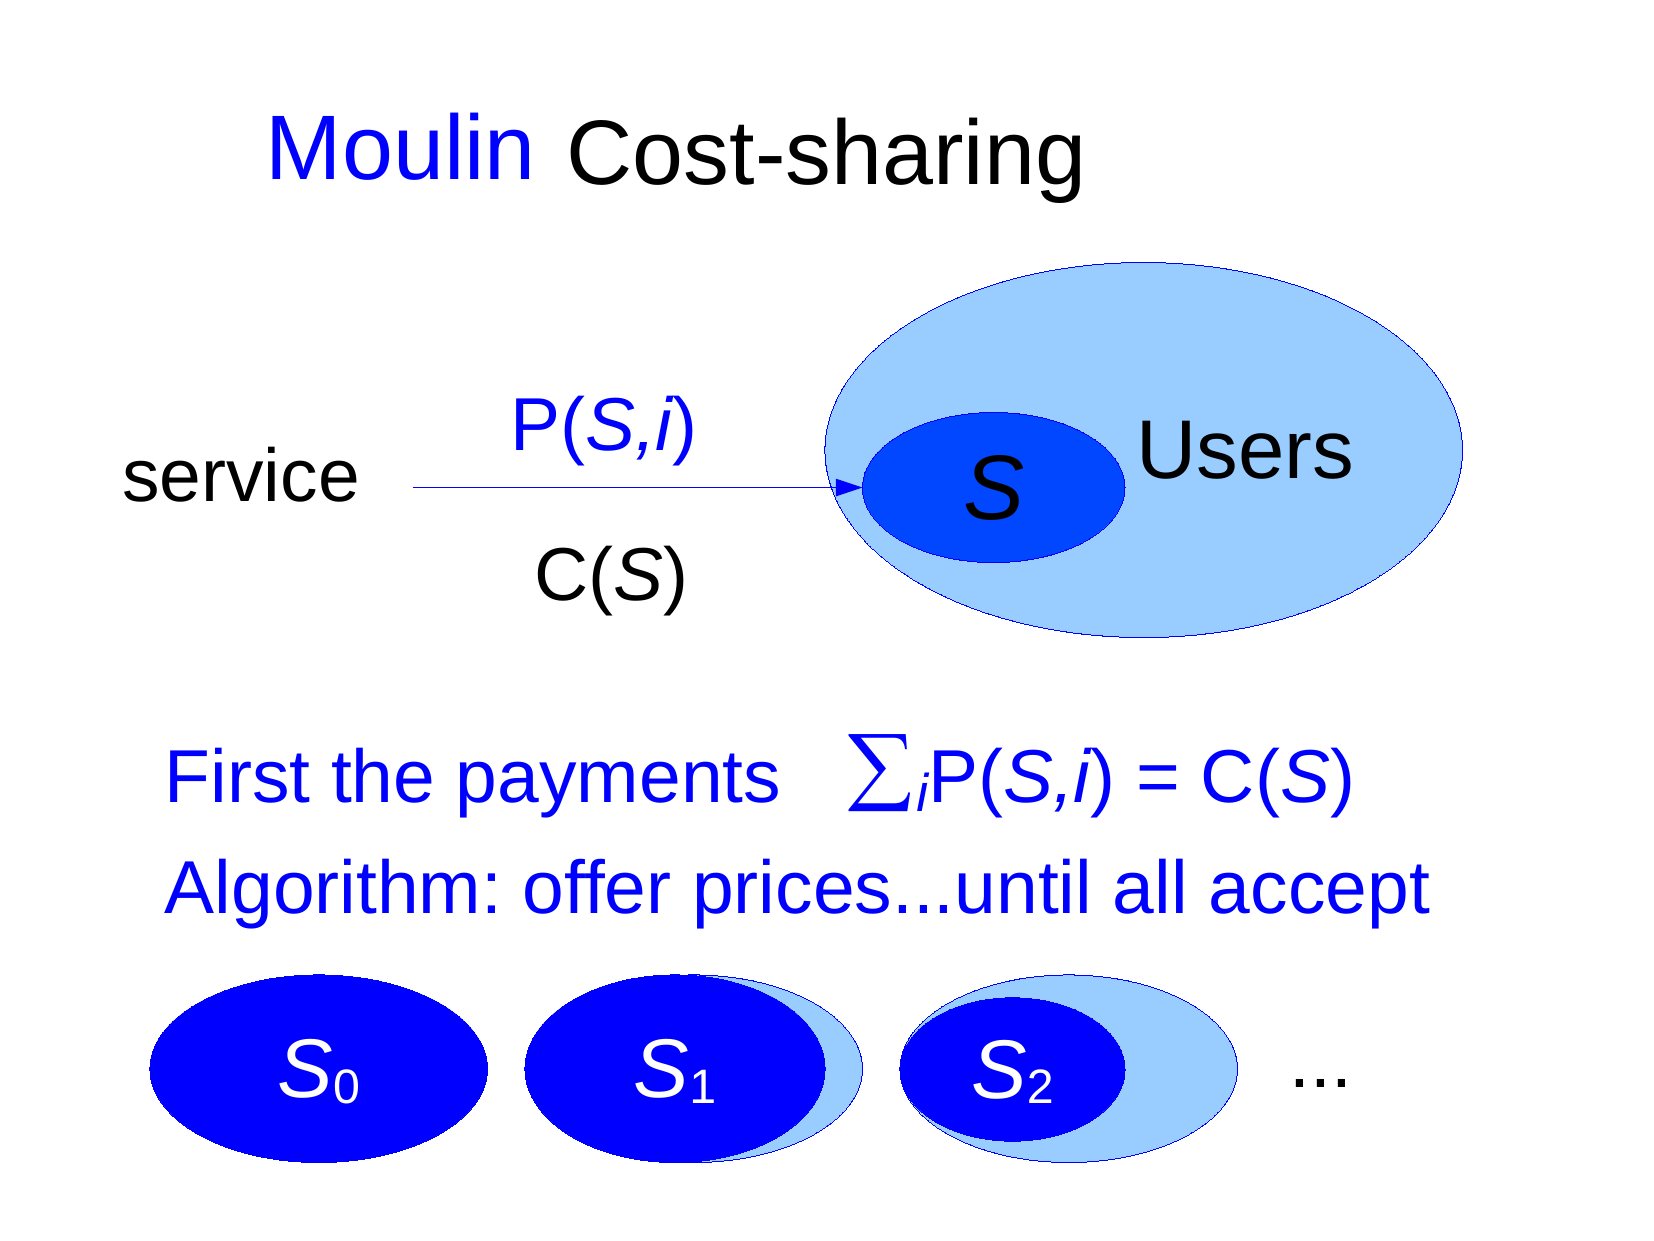

# Cost-sharing
Moulin
Users
P(S,i)
First the payments ∑iP(S,i) = C(S)
S
service
C(S)
Algorithm: offer prices...until all accept
S0
Users
S1
S2
...